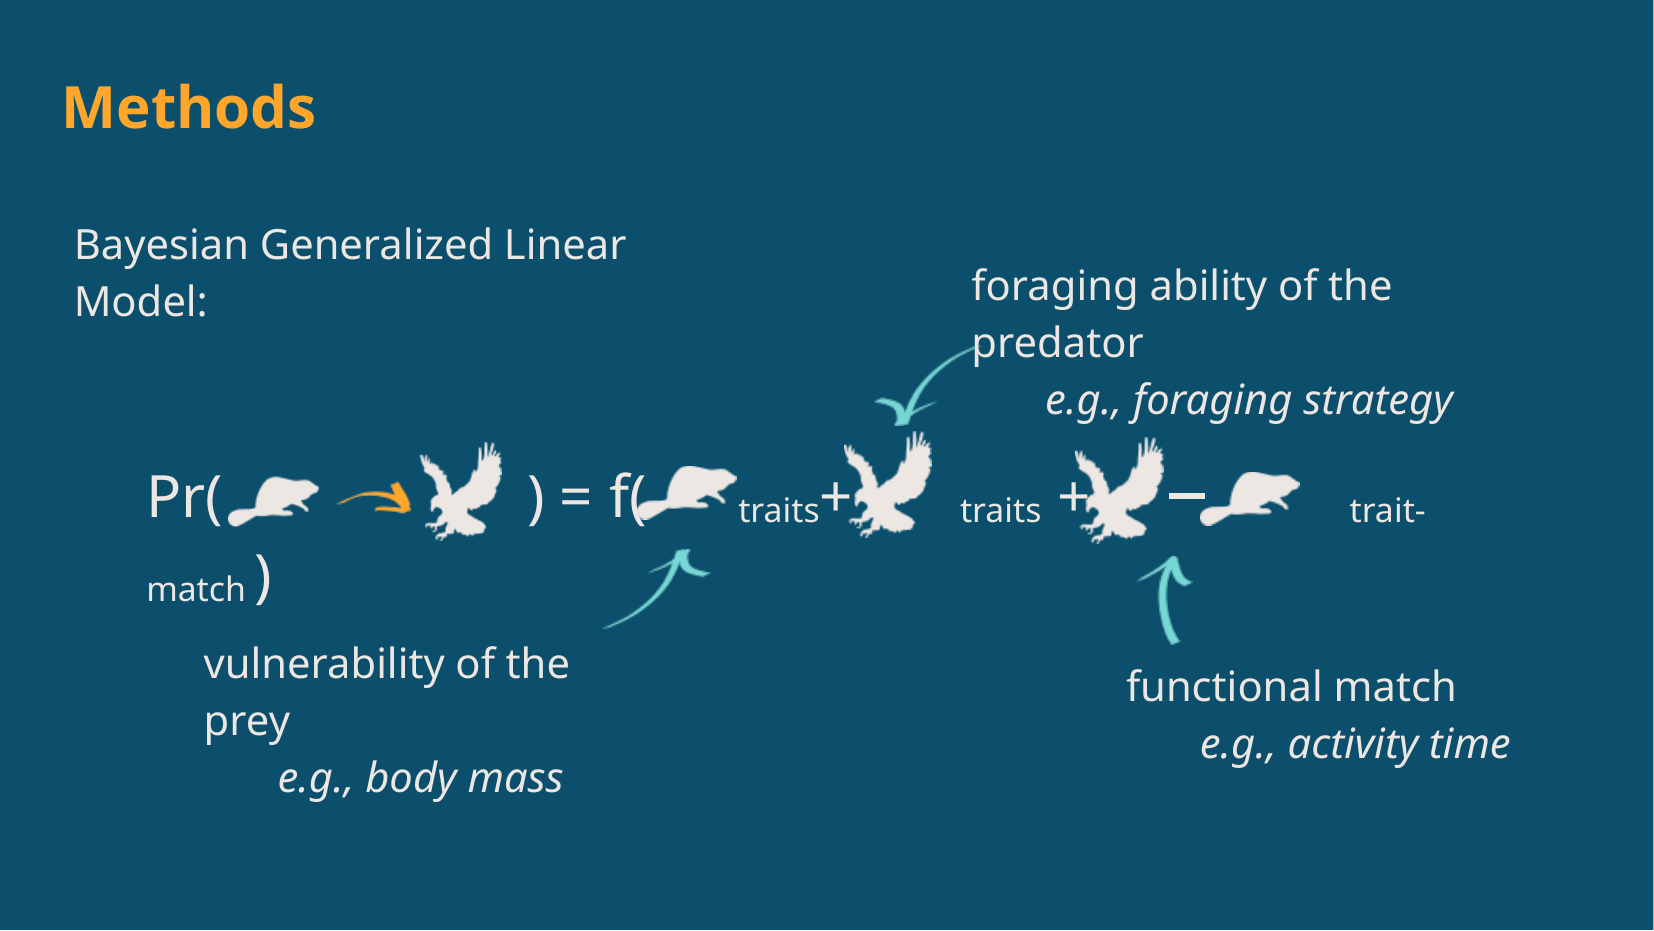

Methods
Bayesian Generalized Linear Model:
foraging ability of the predator
	e.g., foraging strategy
Pr( ) = f( traits+ traits + trait-match )
vulnerability of the prey
	e.g., body mass
functional match
	e.g., activity time